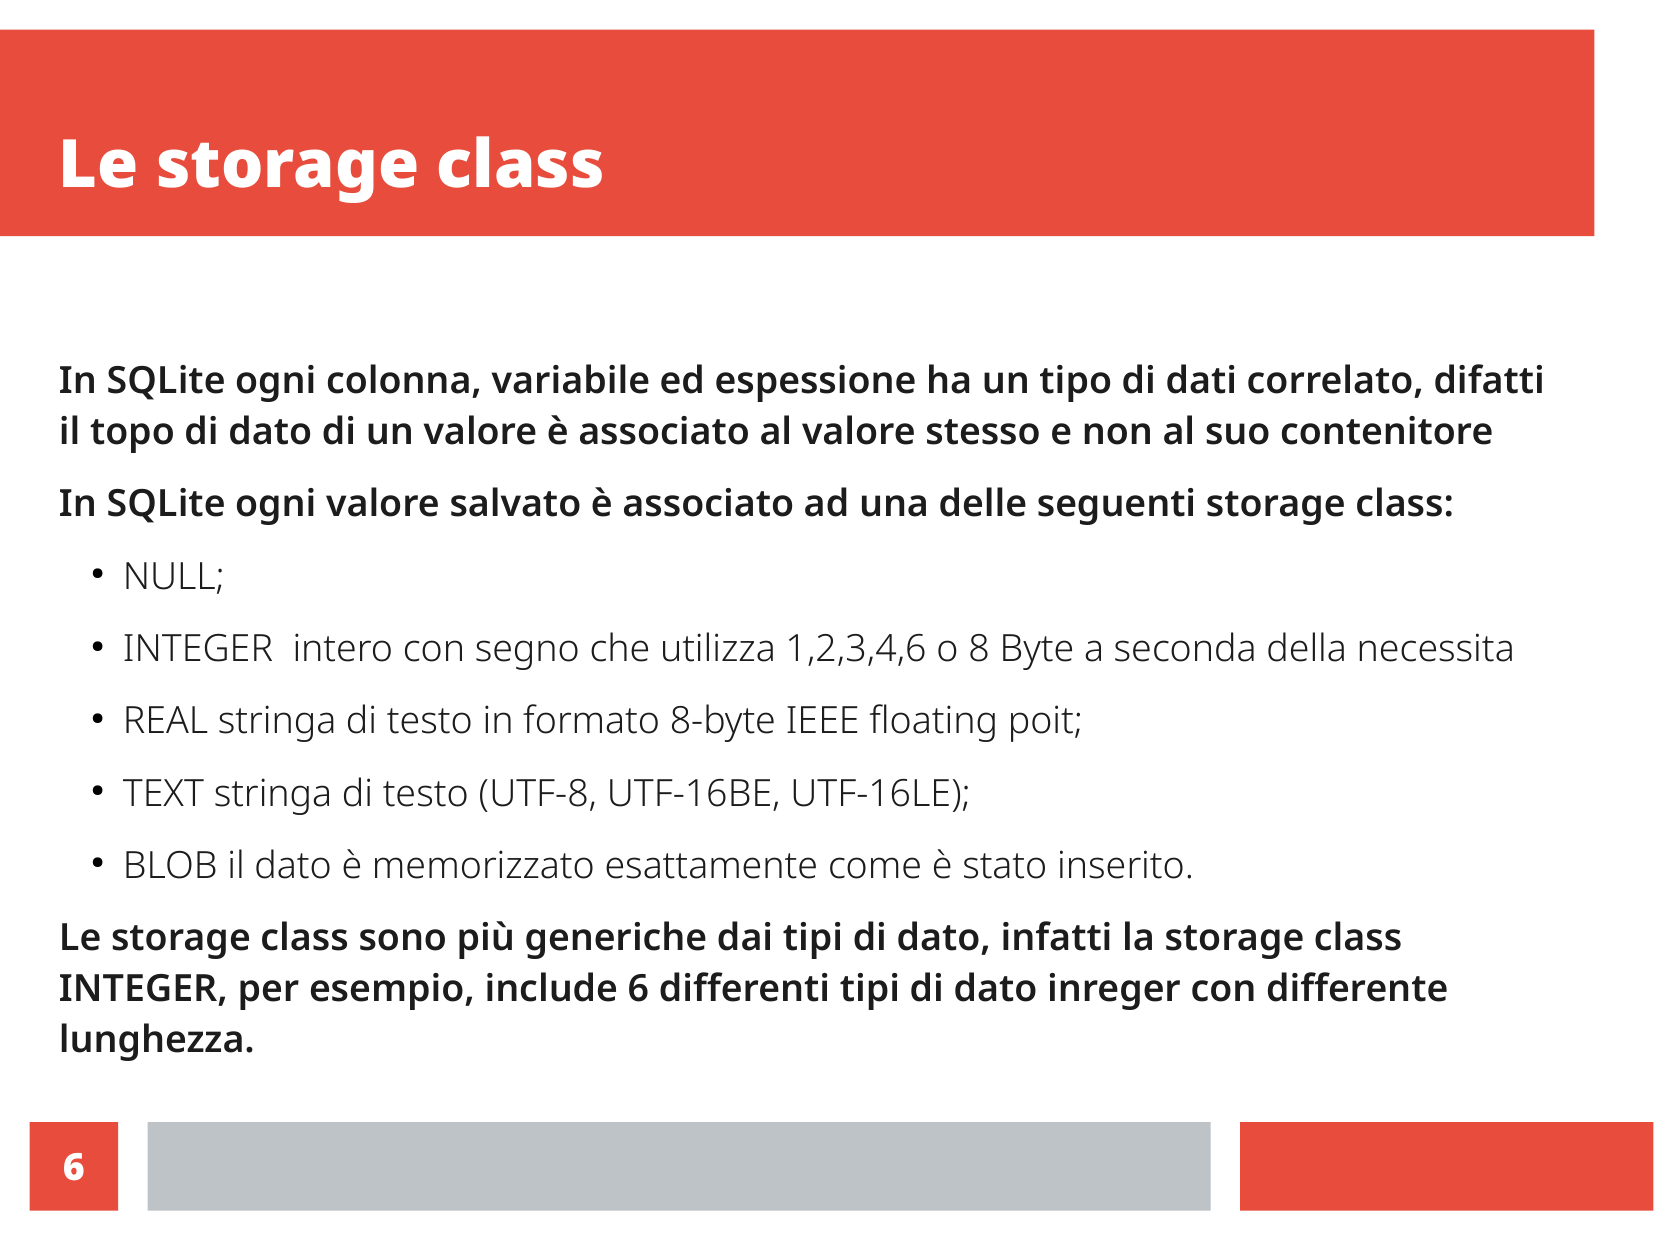

# Le storage class
In SQLite ogni colonna, variabile ed espessione ha un tipo di dati correlato, difatti il topo di dato di un valore è associato al valore stesso e non al suo contenitore
In SQLite ogni valore salvato è associato ad una delle seguenti storage class:
NULL;
INTEGER intero con segno che utilizza 1,2,3,4,6 o 8 Byte a seconda della necessita
REAL stringa di testo in formato 8-byte IEEE floating poit;
TEXT stringa di testo (UTF-8, UTF-16BE, UTF-16LE);
BLOB il dato è memorizzato esattamente come è stato inserito.
Le storage class sono più generiche dai tipi di dato, infatti la storage class INTEGER, per esempio, include 6 differenti tipi di dato inreger con differente lunghezza.
6